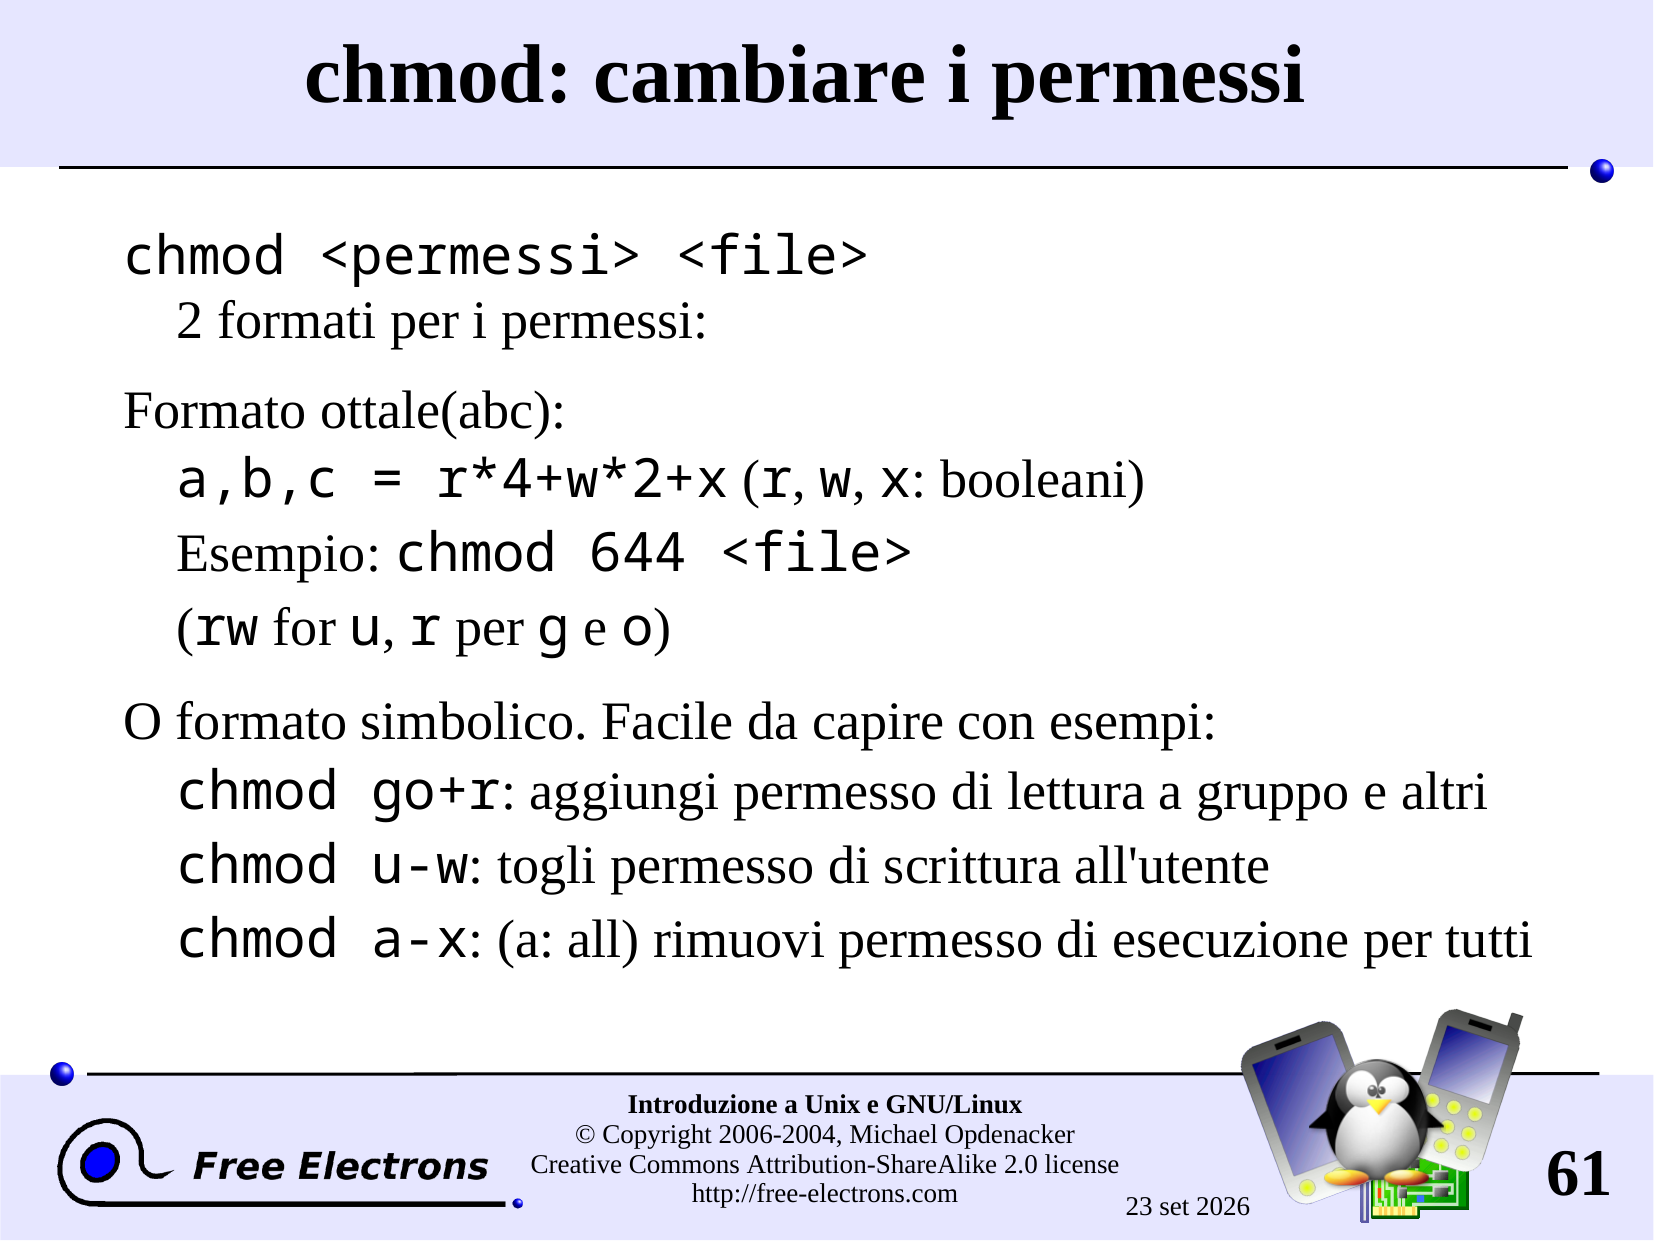

# chmod: cambiare i permessi
chmod <permessi> <file>
2 formati per i permessi:
Formato ottale(abc):
a,b,c = r*4+w*2+x (r, w, x: booleani)
Esempio: chmod 644 <file>
(rw for u, r per g e o)
O formato simbolico. Facile da capire con esempi:
chmod go+r: aggiungi permesso di lettura a gruppo e altri
chmod u-w: togli permesso di scrittura all'utente
chmod a-x: (a: all) rimuovi permesso di esecuzione per tutti